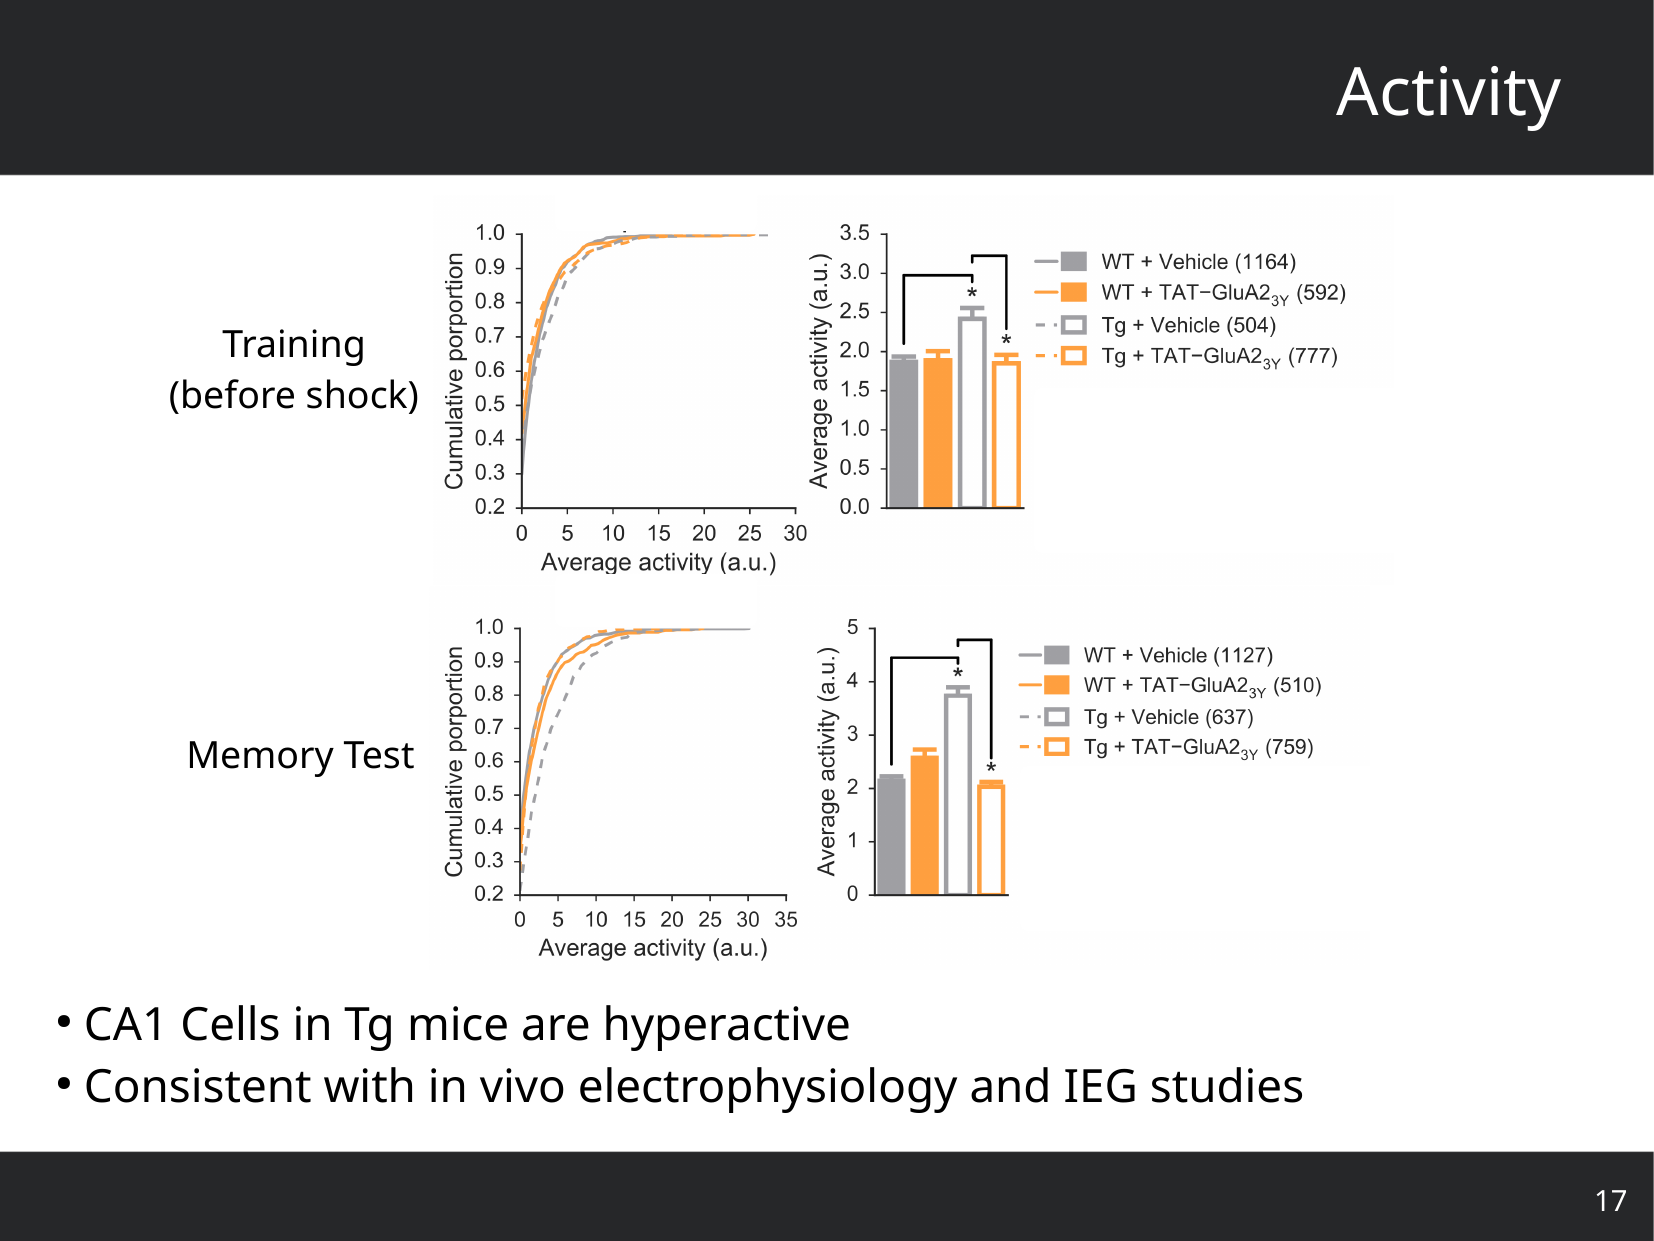

Activity
Training
(before shock)
Memory Test
 CA1 Cells in Tg mice are hyperactive
 Consistent with in vivo electrophysiology and IEG studies
17